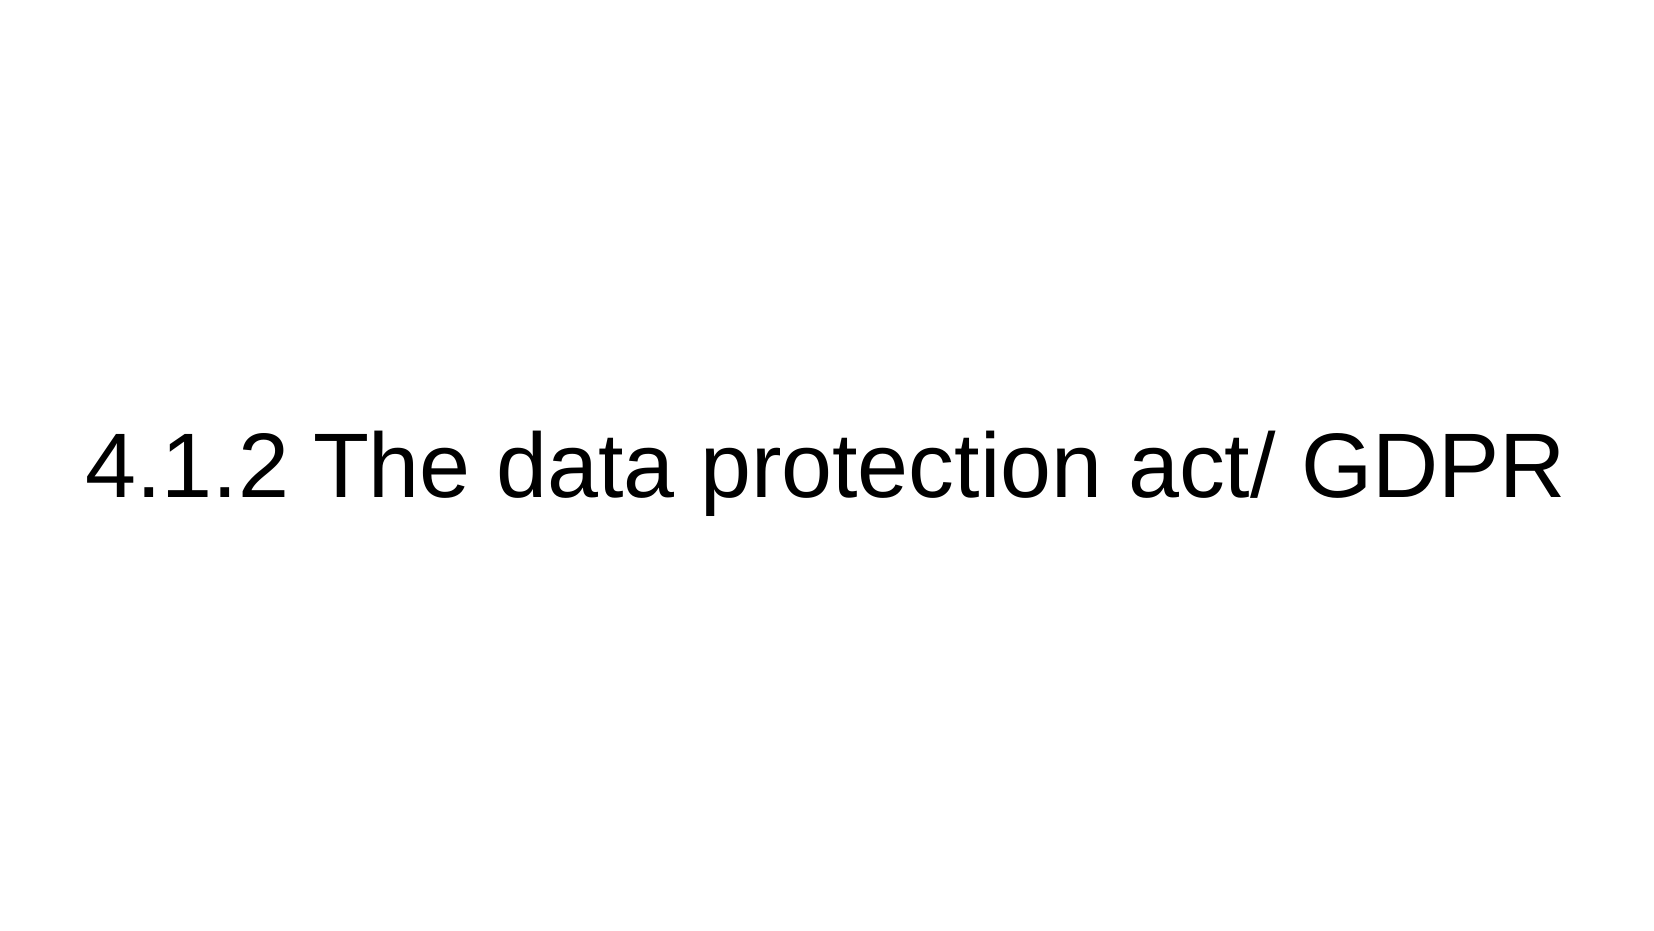

# 4.1.2 The data protection act/ GDPR